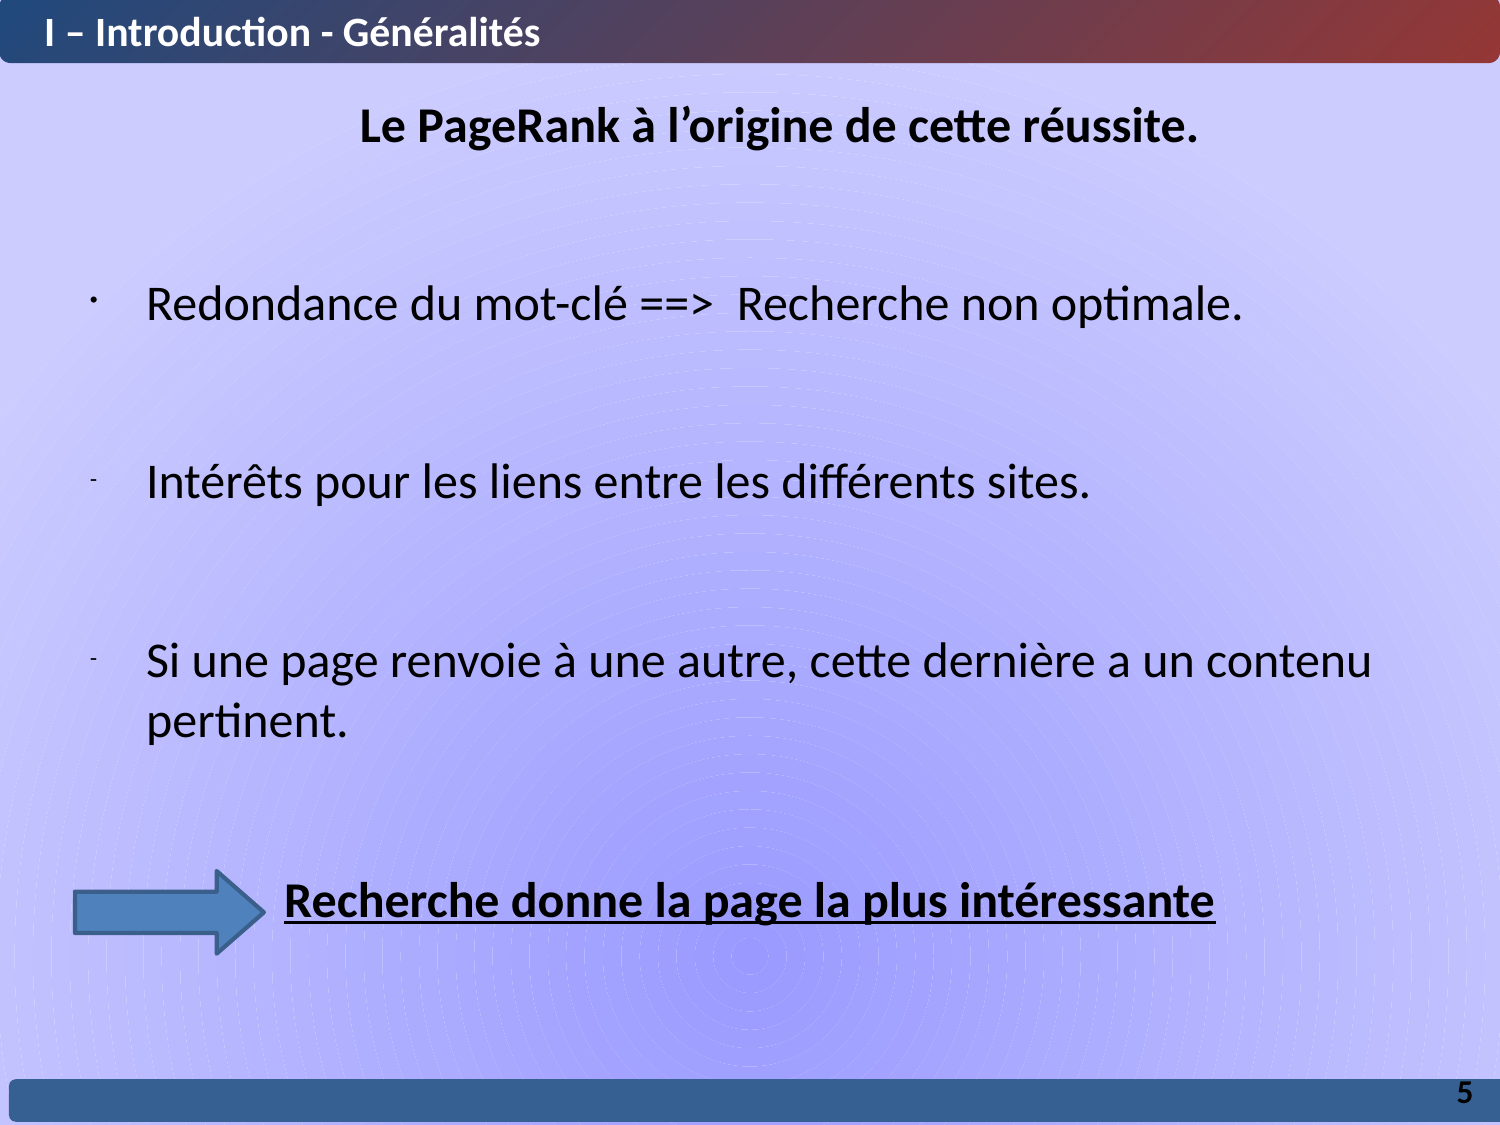

I – Introduction - Généralités
Le PageRank à l’origine de cette réussite.
# Redondance du mot-clé ==> Recherche non optimale.
Intérêts pour les liens entre les différents sites.
Si une page renvoie à une autre, cette dernière a un contenu pertinent.
Recherche donne la page la plus intéressante